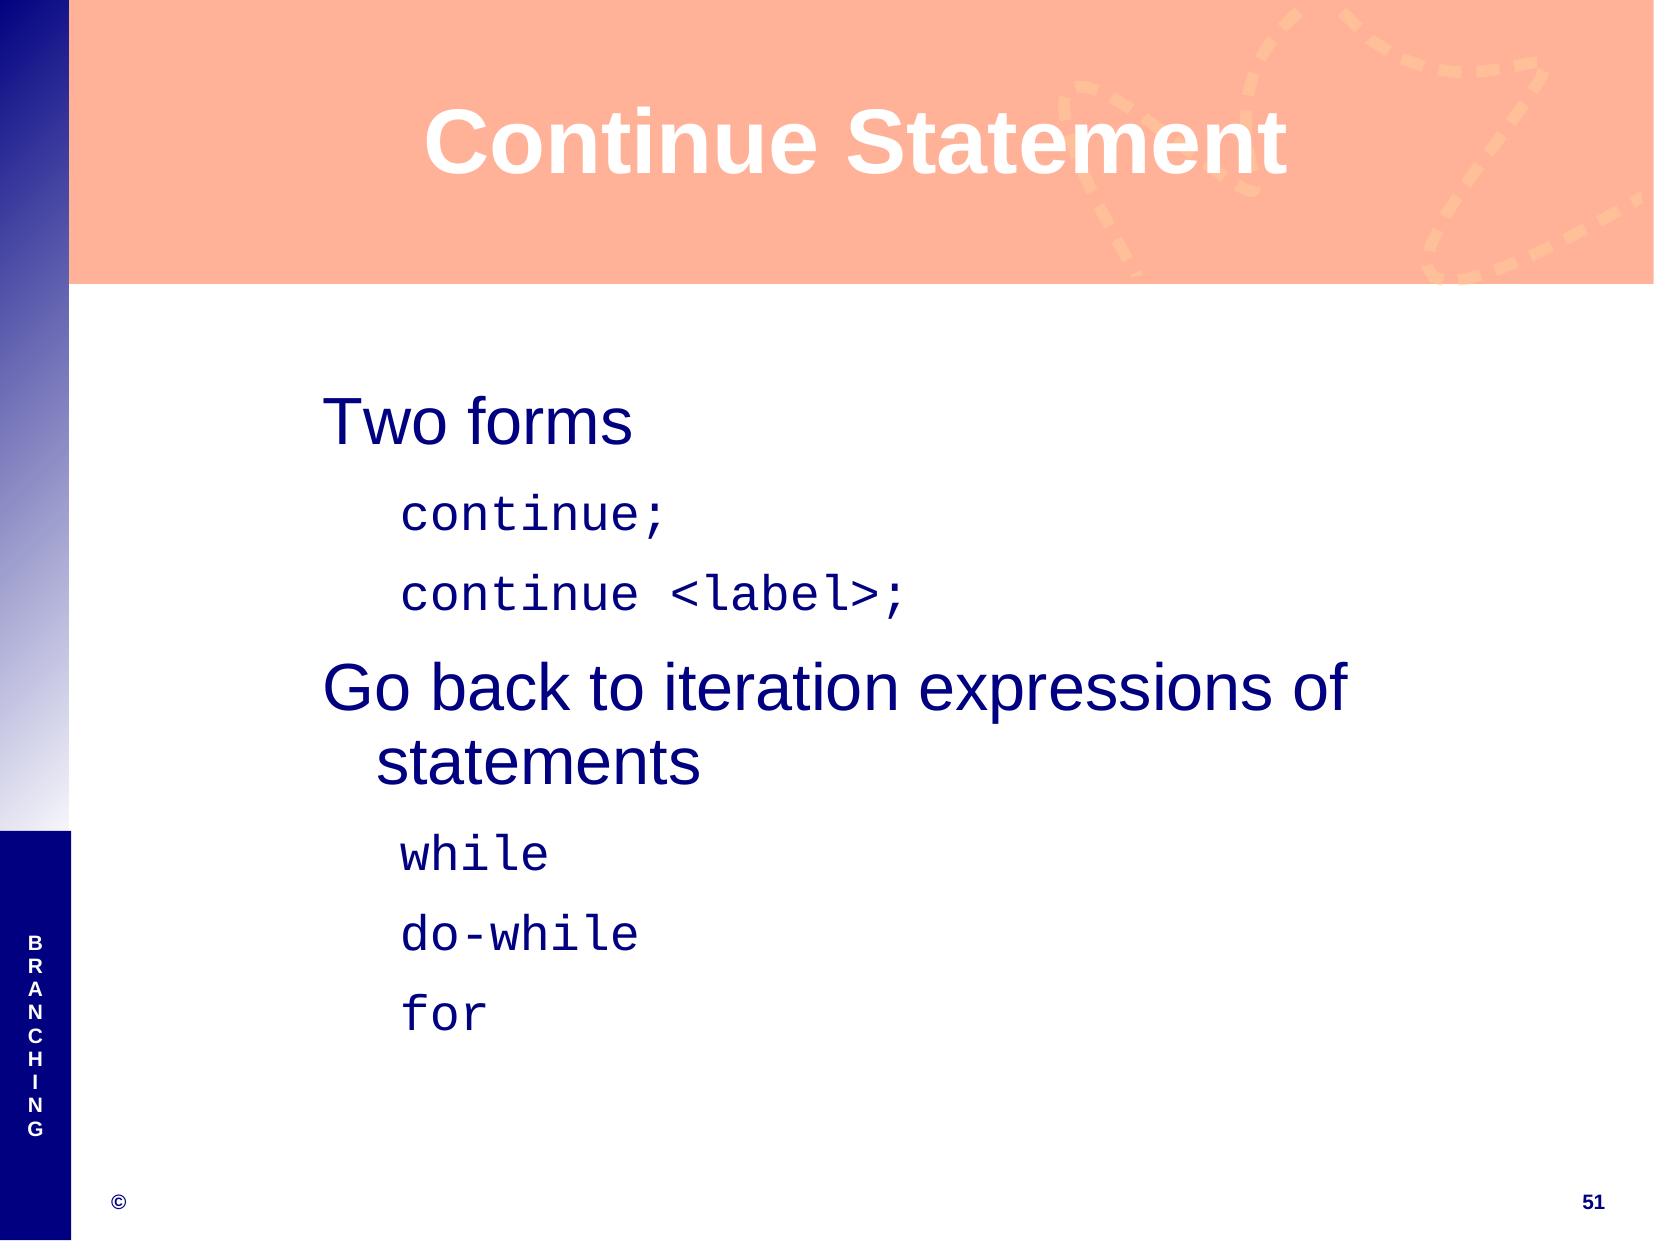

# Continue Statement
Two forms
continue;
continue <label>;
Go back to iteration expressions of statements
while
do-while
for
B
R
A
N
C
H
I
N
G